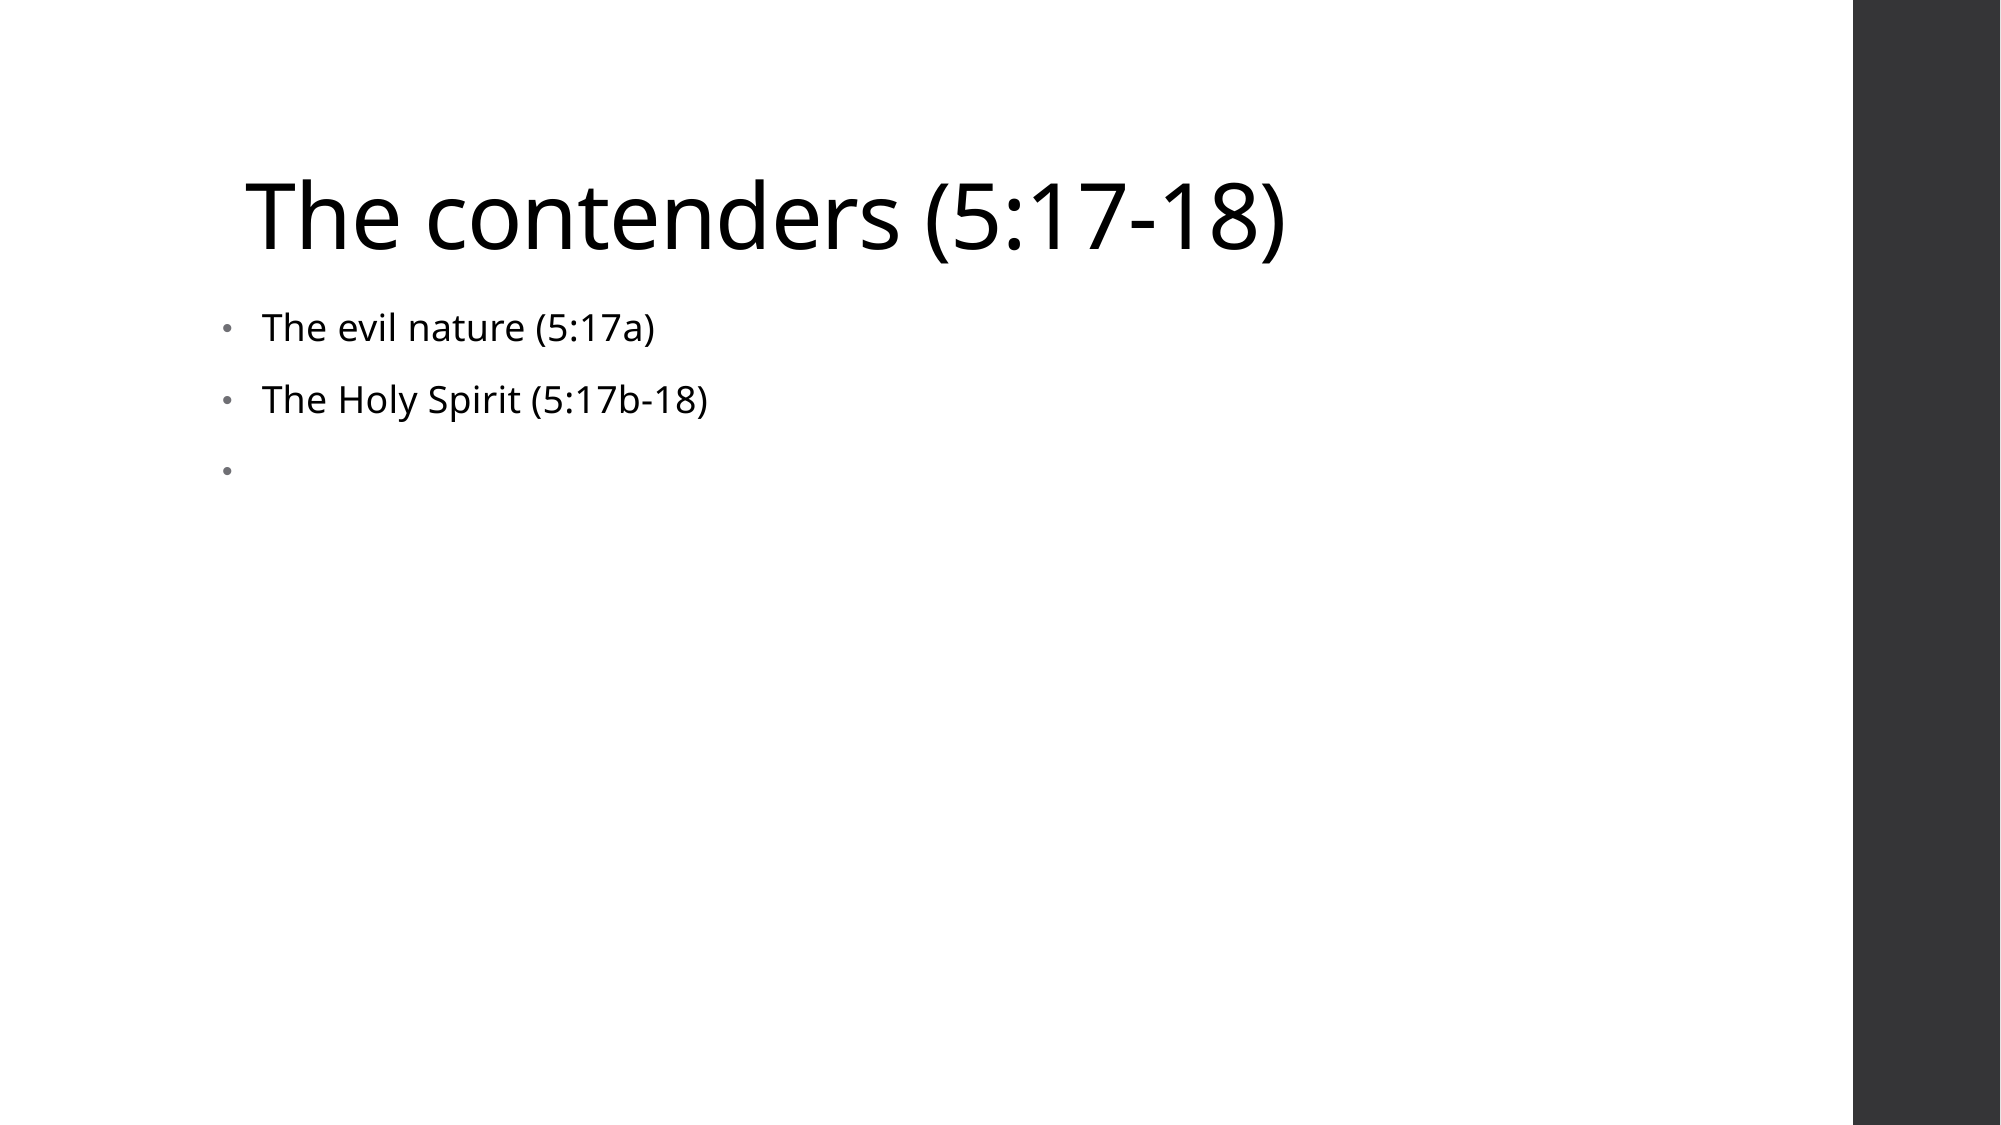

# The contenders (5:17-18)
 The evil nature (5:17a)
 The Holy Spirit (5:17b-18)